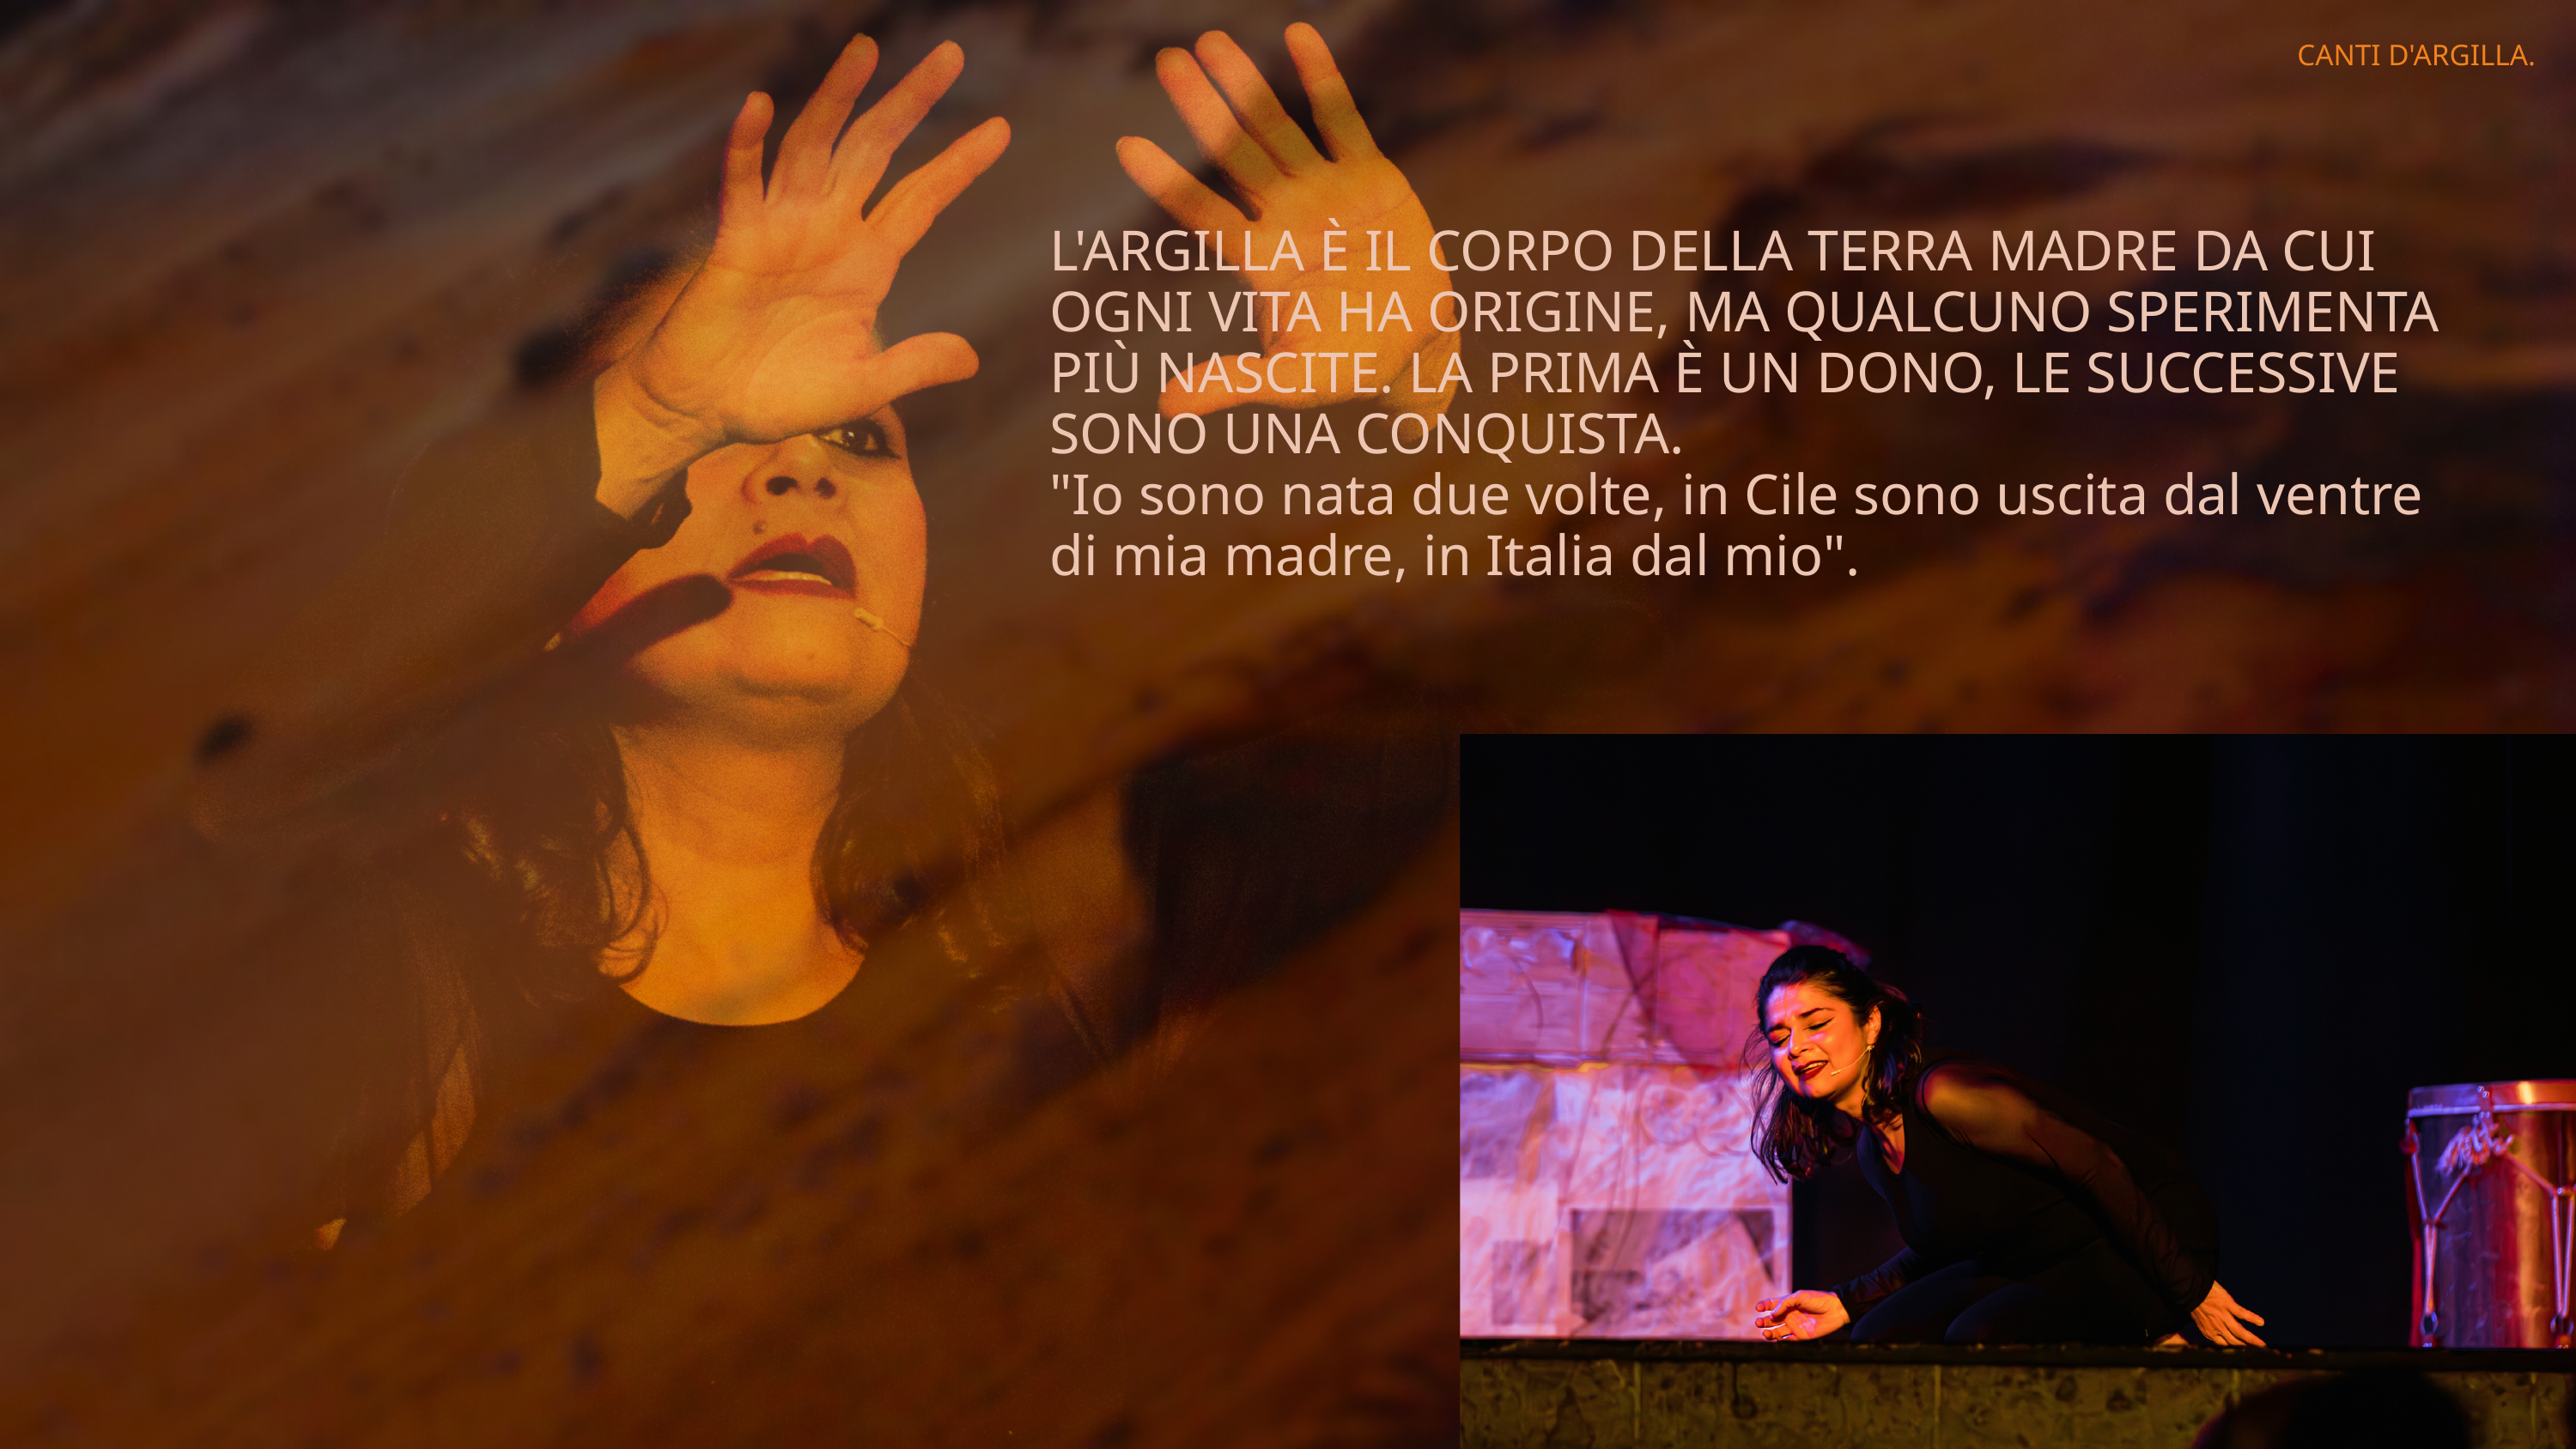

CANTI D'ARGILLA.
L'ARGILLA È IL CORPO DELLA TERRA MADRE DA CUI OGNI VITA HA ORIGINE, MA QUALCUNO SPERIMENTA PIÙ NASCITE. LA PRIMA È UN DONO, LE SUCCESSIVE SONO UNA CONQUISTA.
"Io sono nata due volte, in Cile sono uscita dal ventre di mia madre, in Italia dal mio".